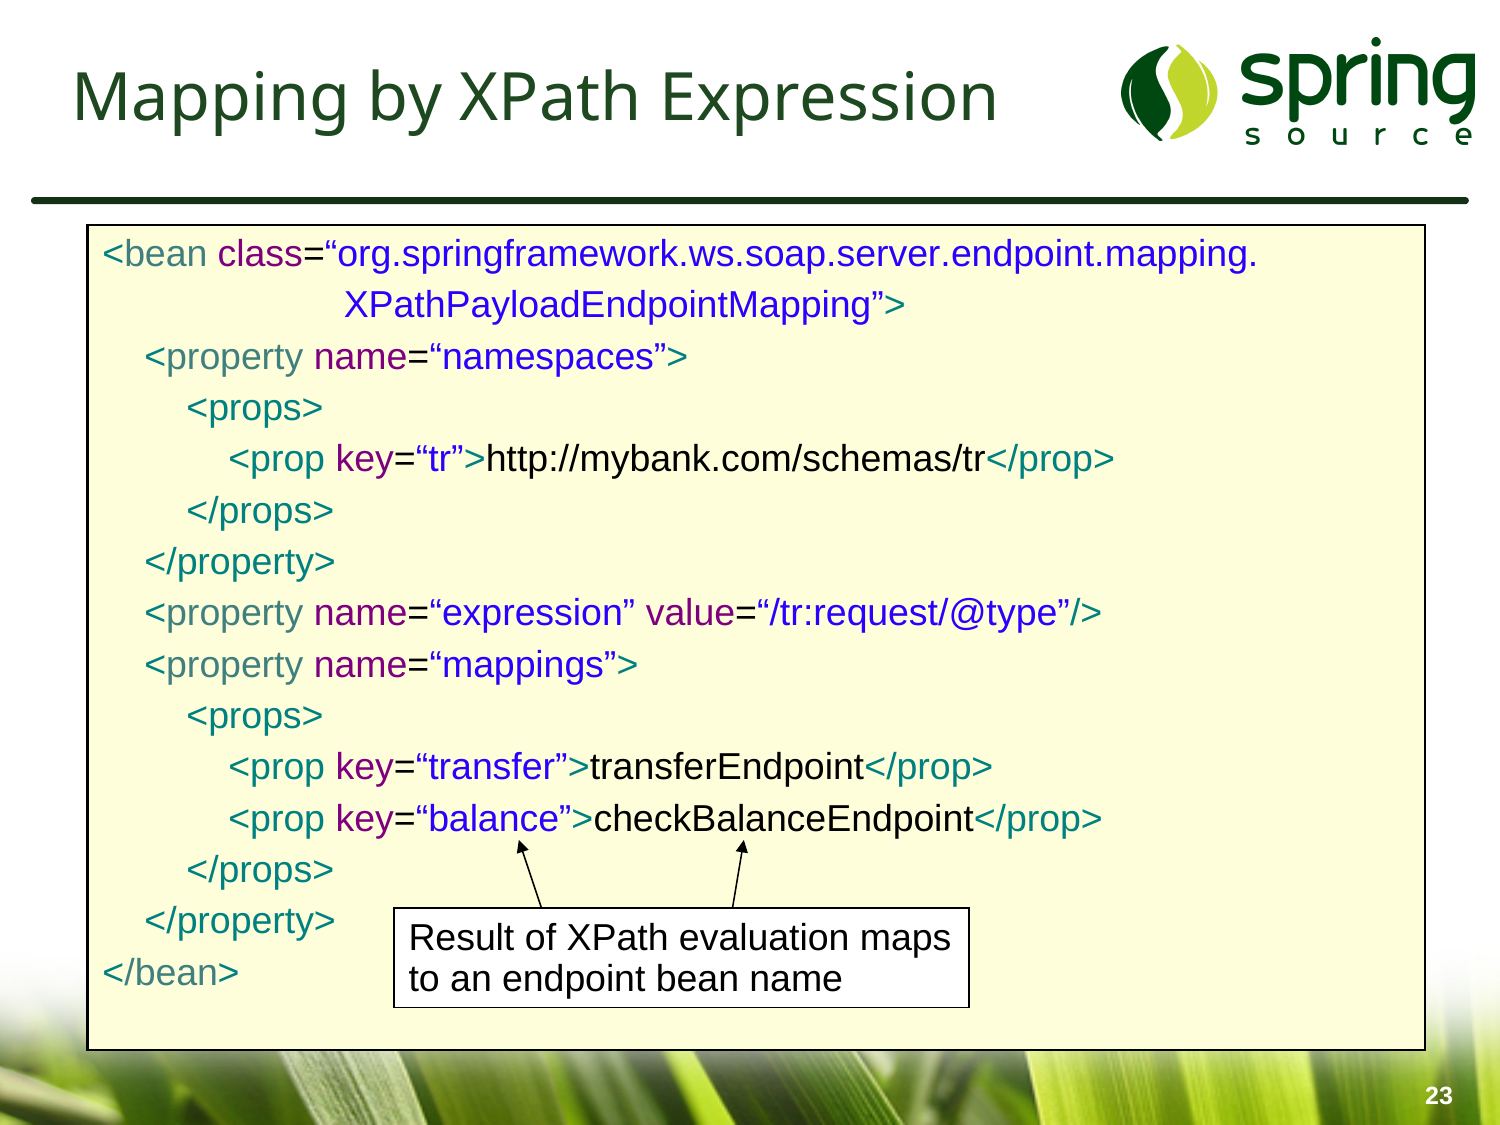

# Mapping by XPath Expression
<bean class=“org.springframework.ws.soap.server.endpoint.mapping.
 XPathPayloadEndpointMapping”>
 <property name=“namespaces”>
 <props>
 <prop key=“tr”>http://mybank.com/schemas/tr</prop>
 </props>
 </property>
 <property name=“expression” value=“/tr:request/@type”/>
 <property name=“mappings”>
 <props>
 <prop key=“transfer”>transferEndpoint</prop>
 <prop key=“balance”>checkBalanceEndpoint</prop>
 </props>
 </property>
</bean>
Result of XPath evaluation maps to an endpoint bean name